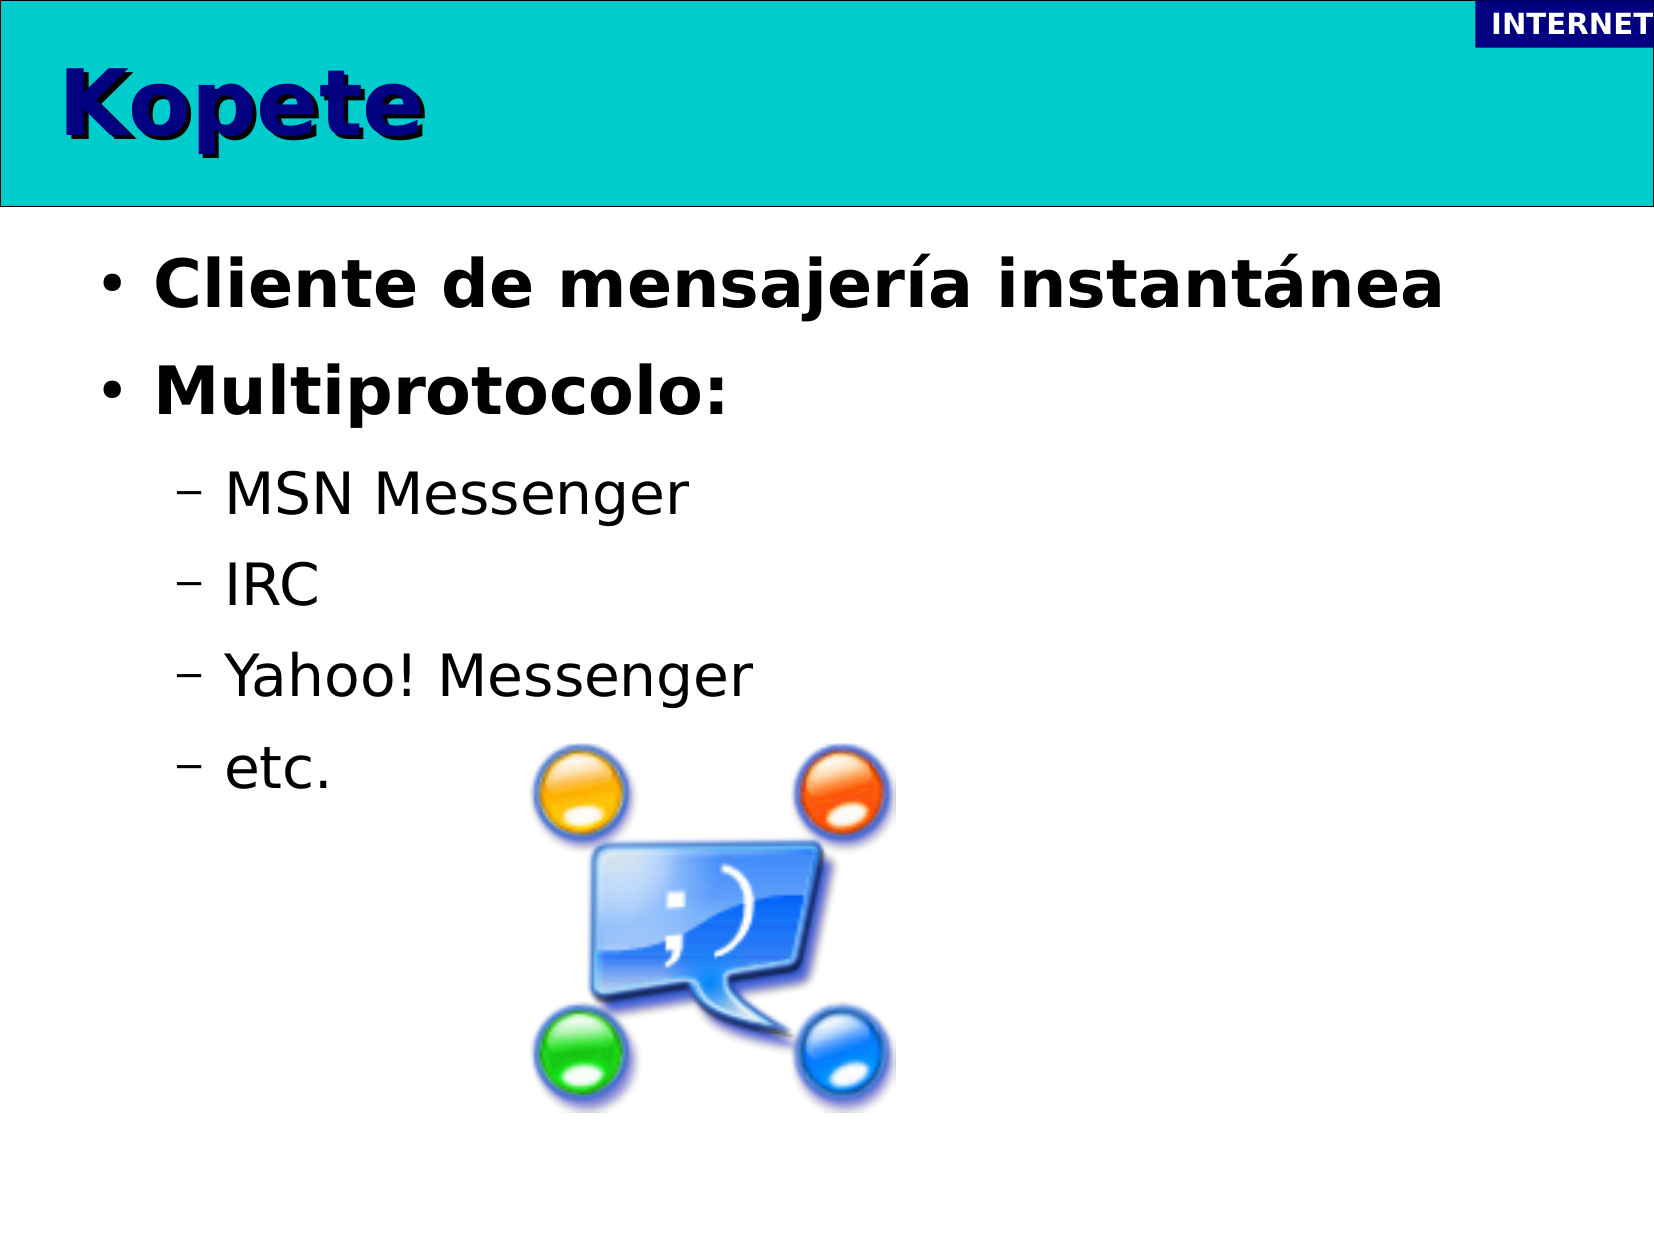

INTERNET
# Kopete
Cliente de mensajería instantánea
Multiprotocolo:
MSN Messenger
IRC
Yahoo! Messenger
etc.